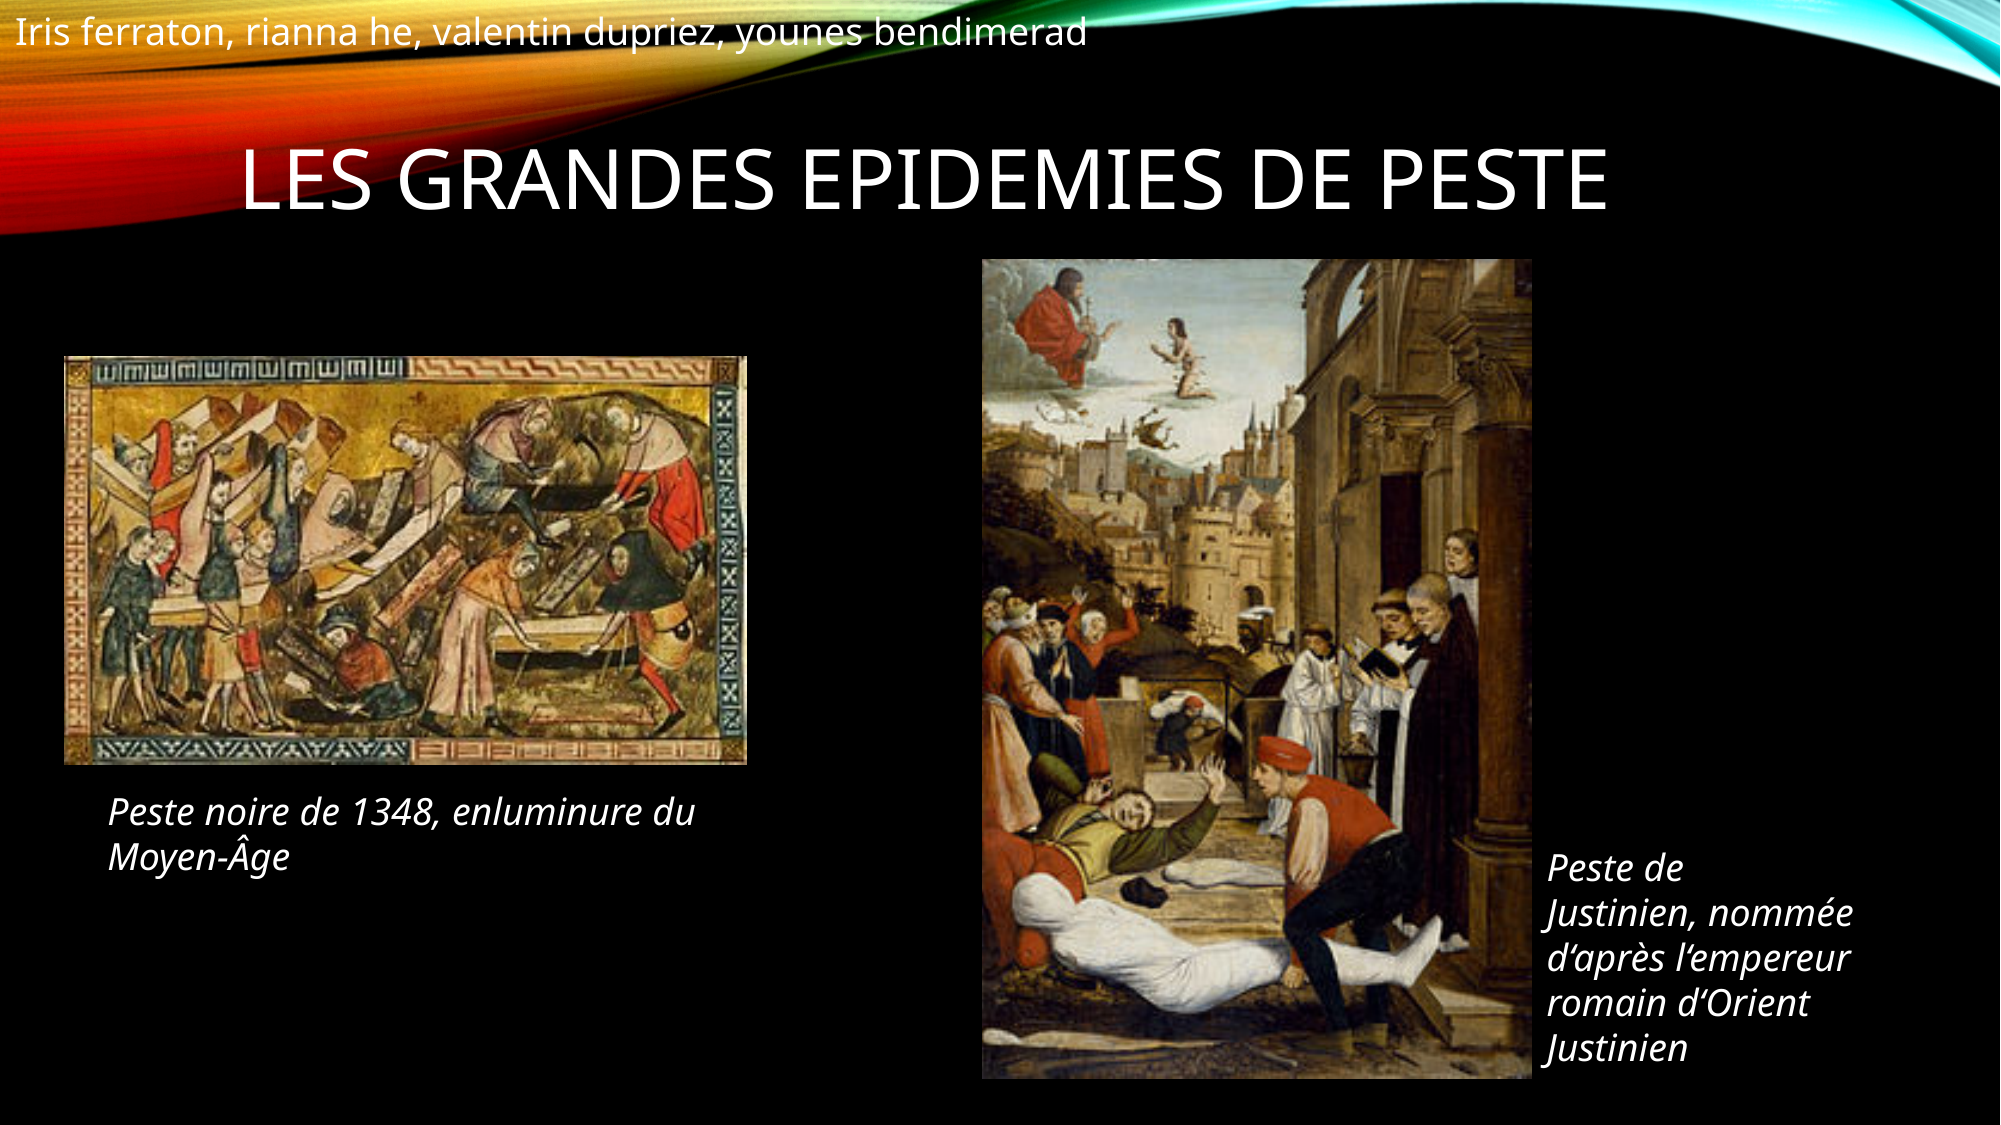

Iris ferraton, rianna he, valentin dupriez, younes bendimerad
# Les grandes epidemies de peste
Peste noire de 1348, enluminure du Moyen-Âge
Peste de
Justinien, nommée d‘après l‘empereur
romain d‘Orient
Justinien